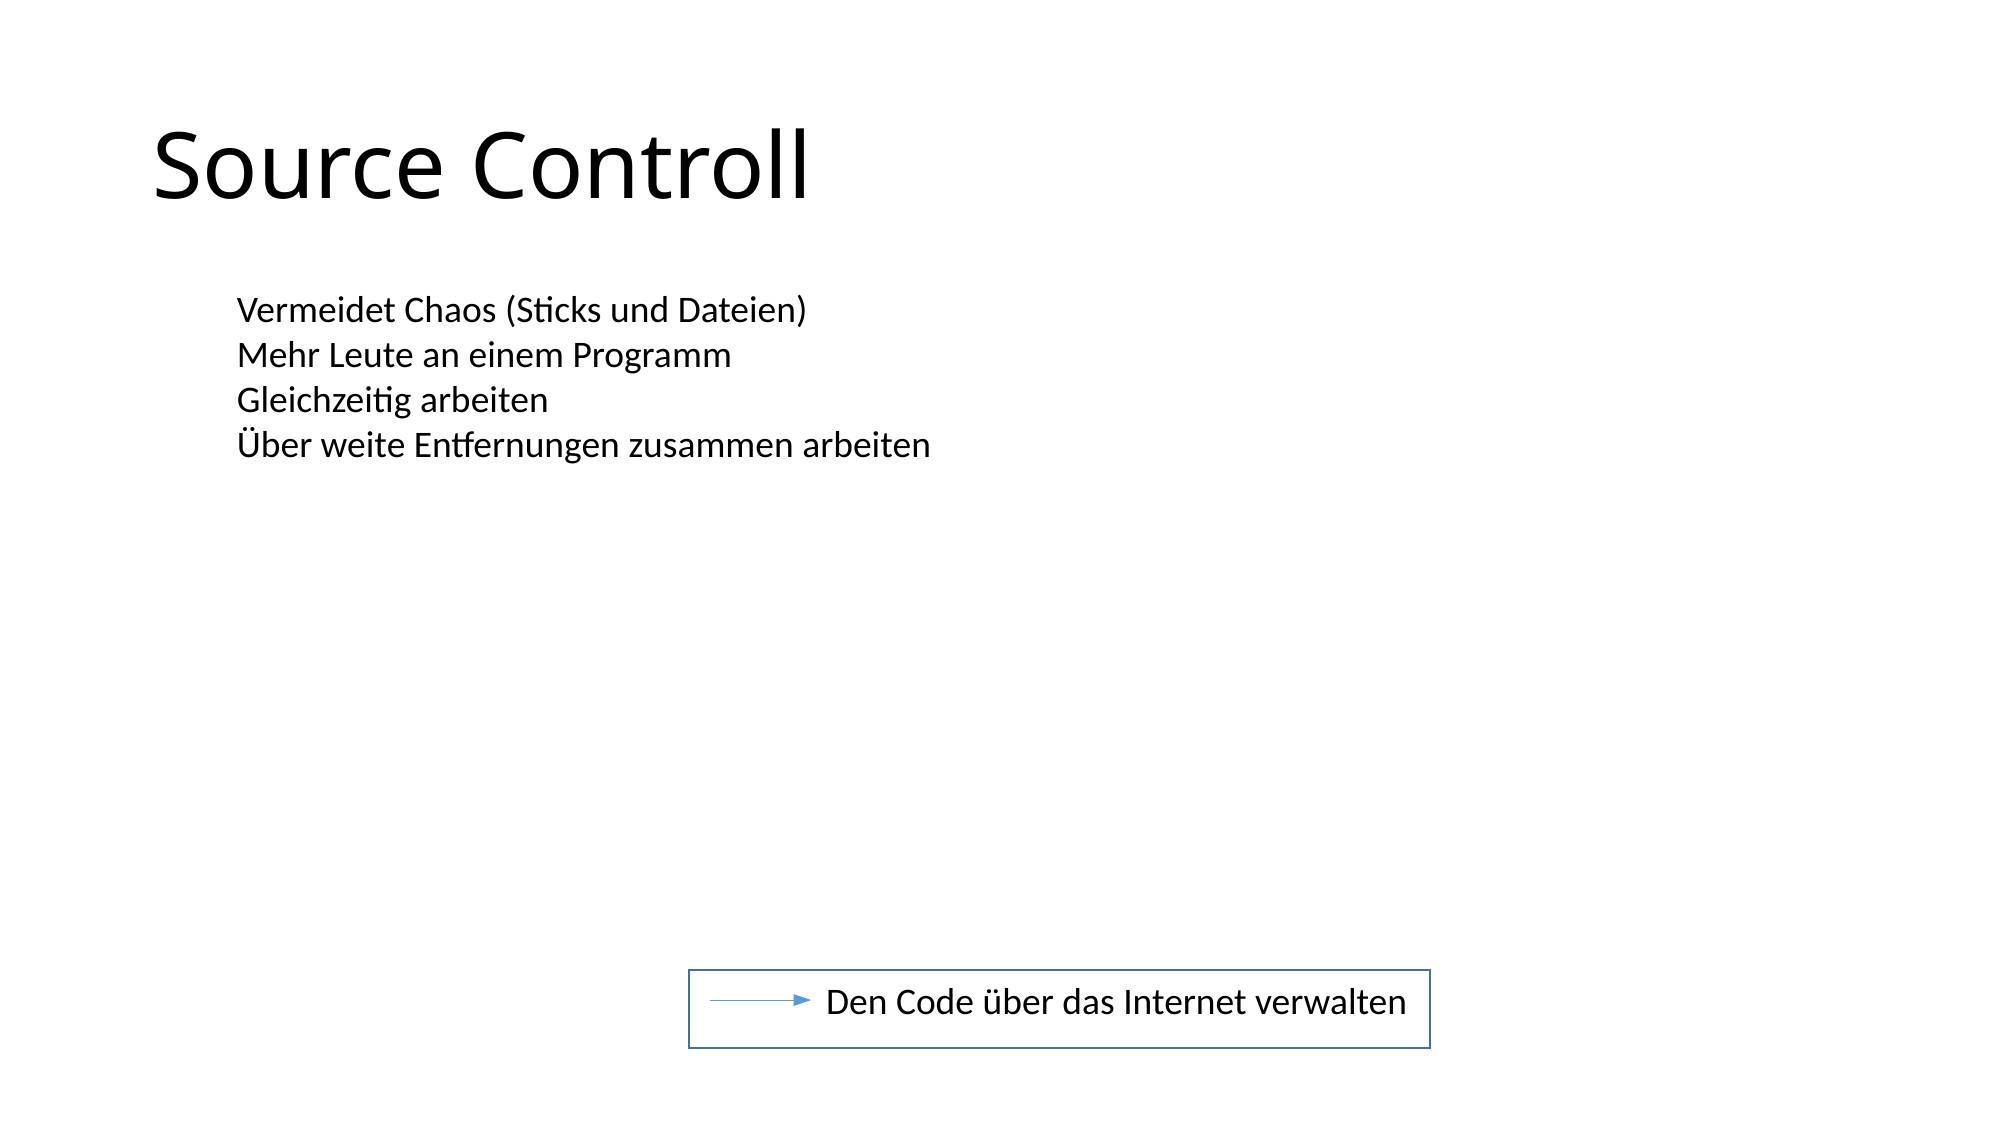

# Source Controll
Vermeidet Chaos (Sticks und Dateien)
Mehr Leute an einem Programm
Gleichzeitig arbeiten
Über weite Entfernungen zusammen arbeiten
Den Code über das Internet verwalten